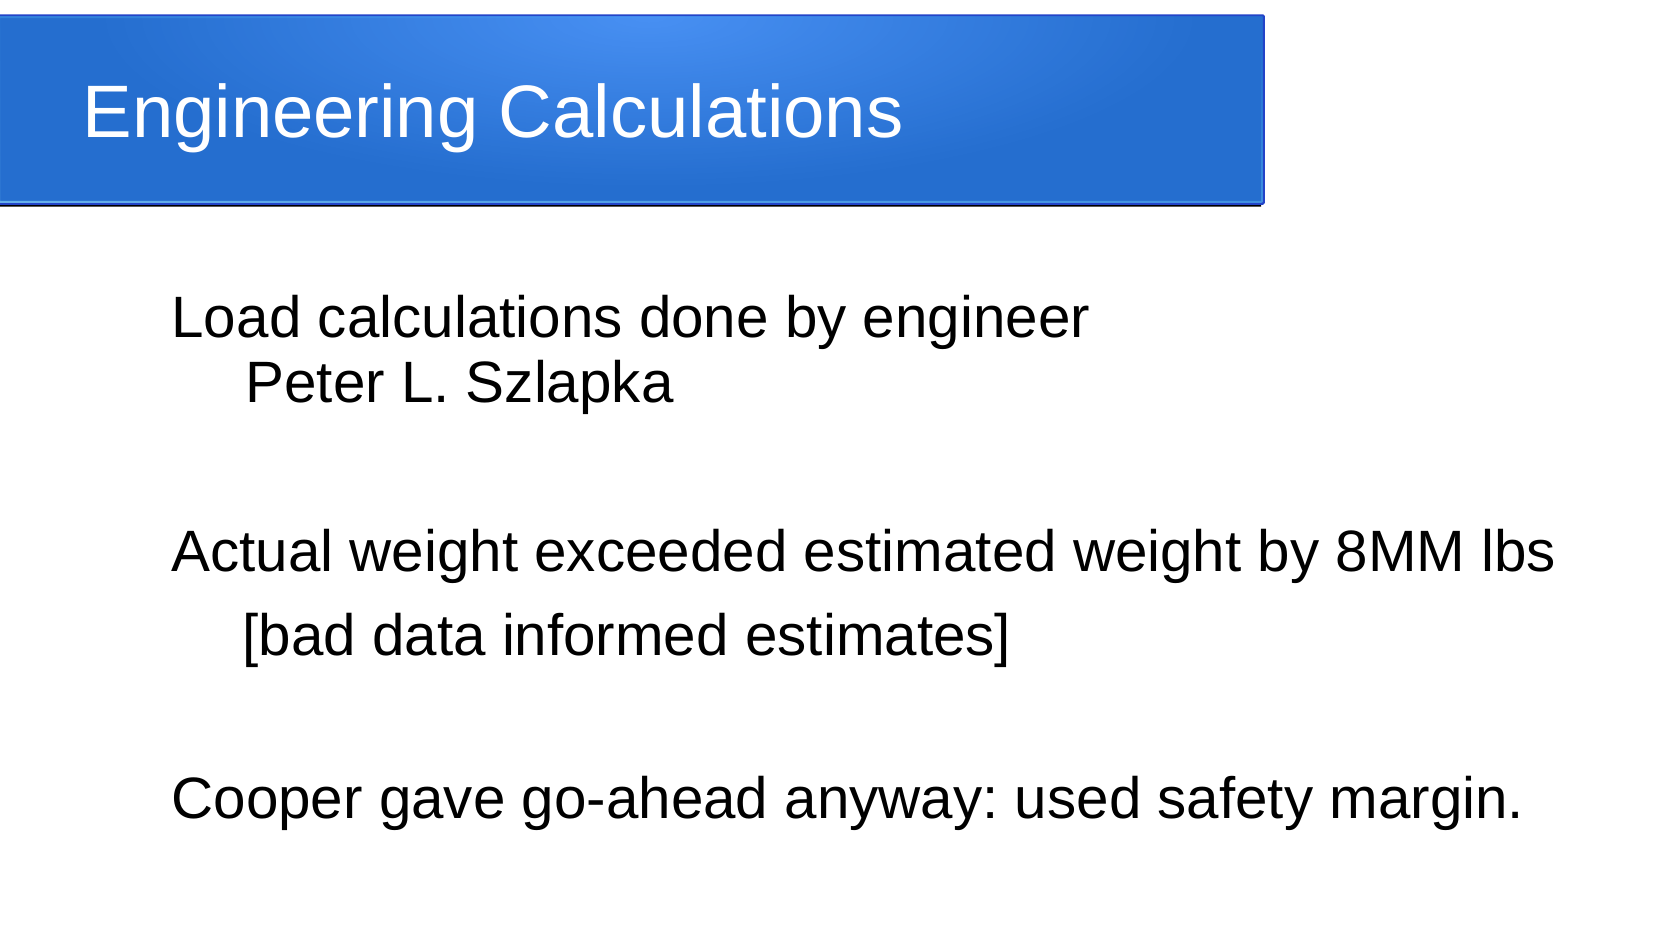

# Engineering Calculations
Load calculations done by engineer
	Peter L. Szlapka
Actual weight exceeded estimated weight by 8MM lbs
[bad data informed estimates]
Cooper gave go-ahead anyway: used safety margin.